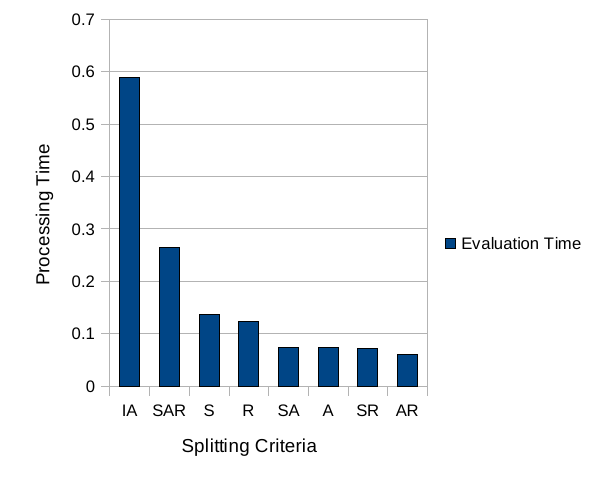

### Chart
| Category | Evaluation Time |
|---|---|
| IA | 0.5880301007 |
| SAR | 0.2647797725 |
| S | 0.1373311038 |
| R | 0.1227944612 |
| SA | 0.0740839545 |
| A | 0.073613401 |
| SR | 0.072322264 |
| AR | 0.0605674953 |